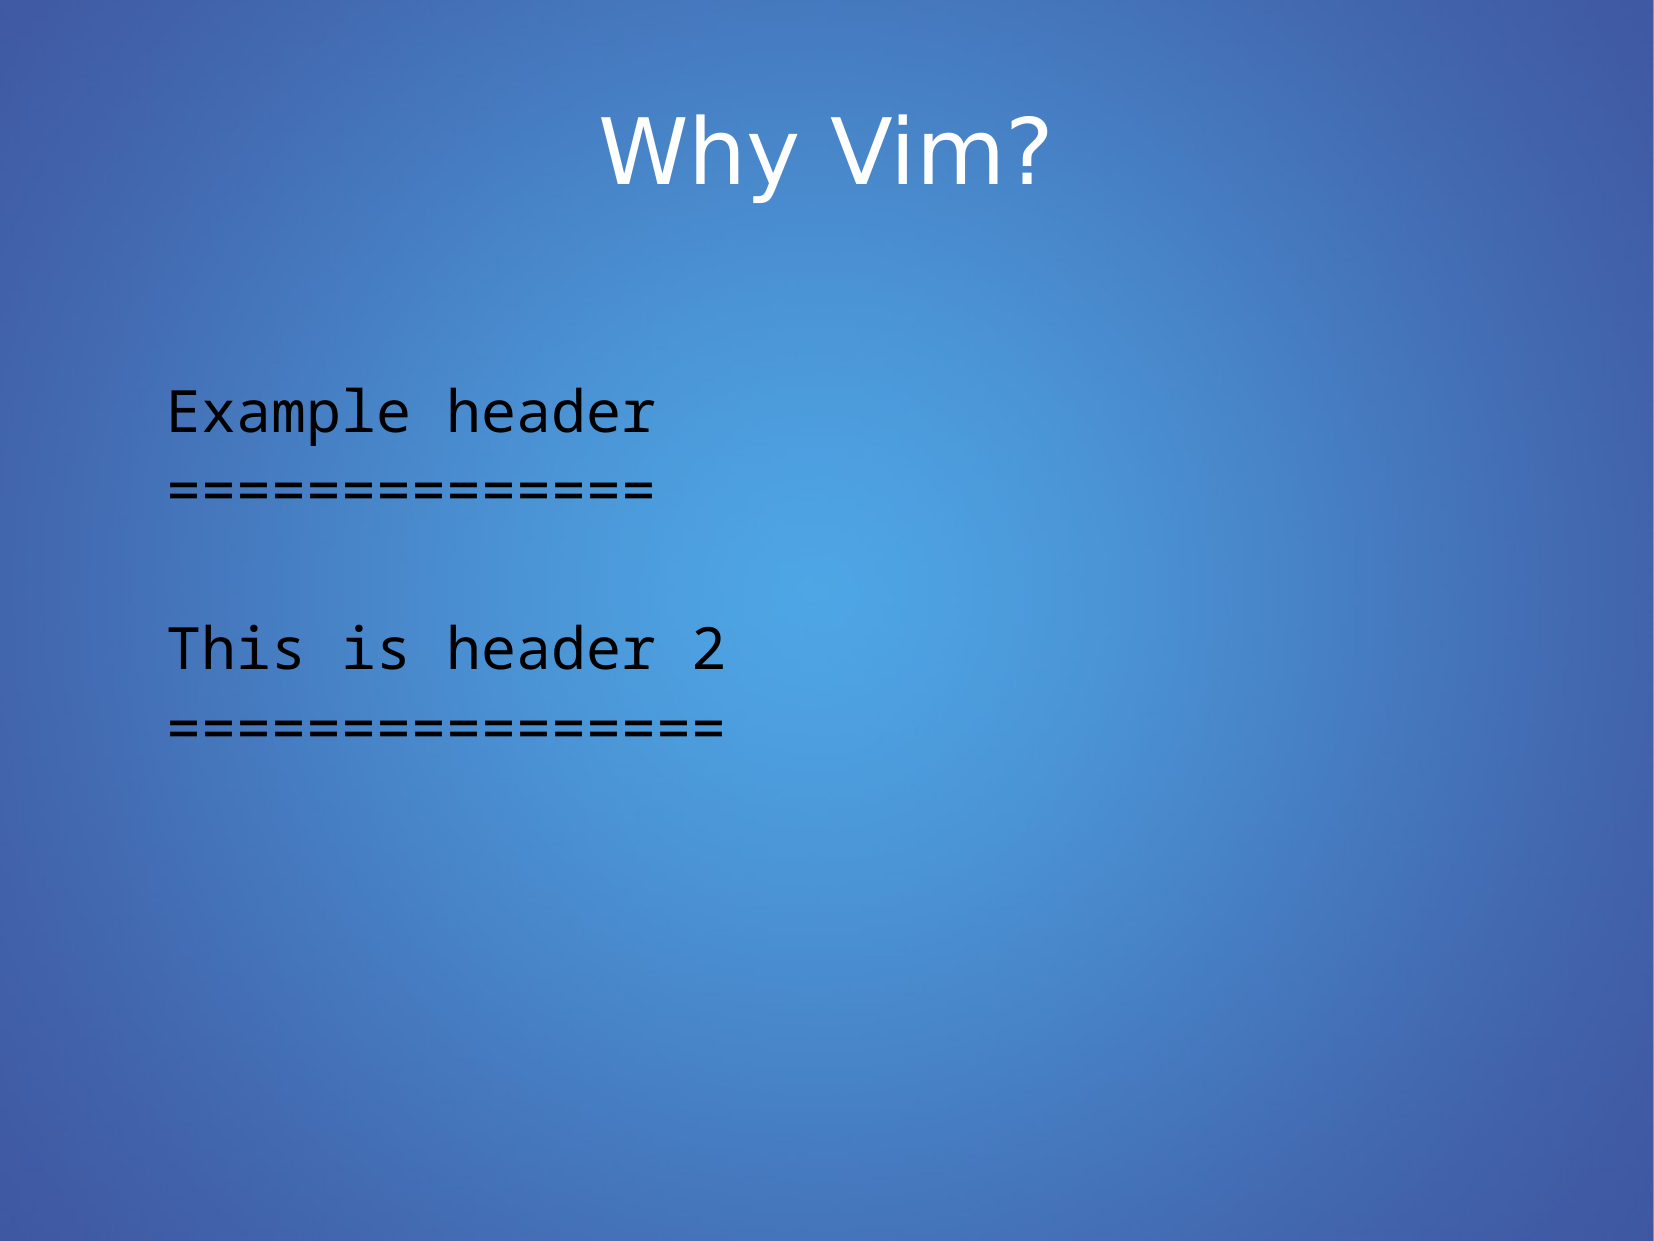

# Why Vim?
Example header
==============
This is header 2
================